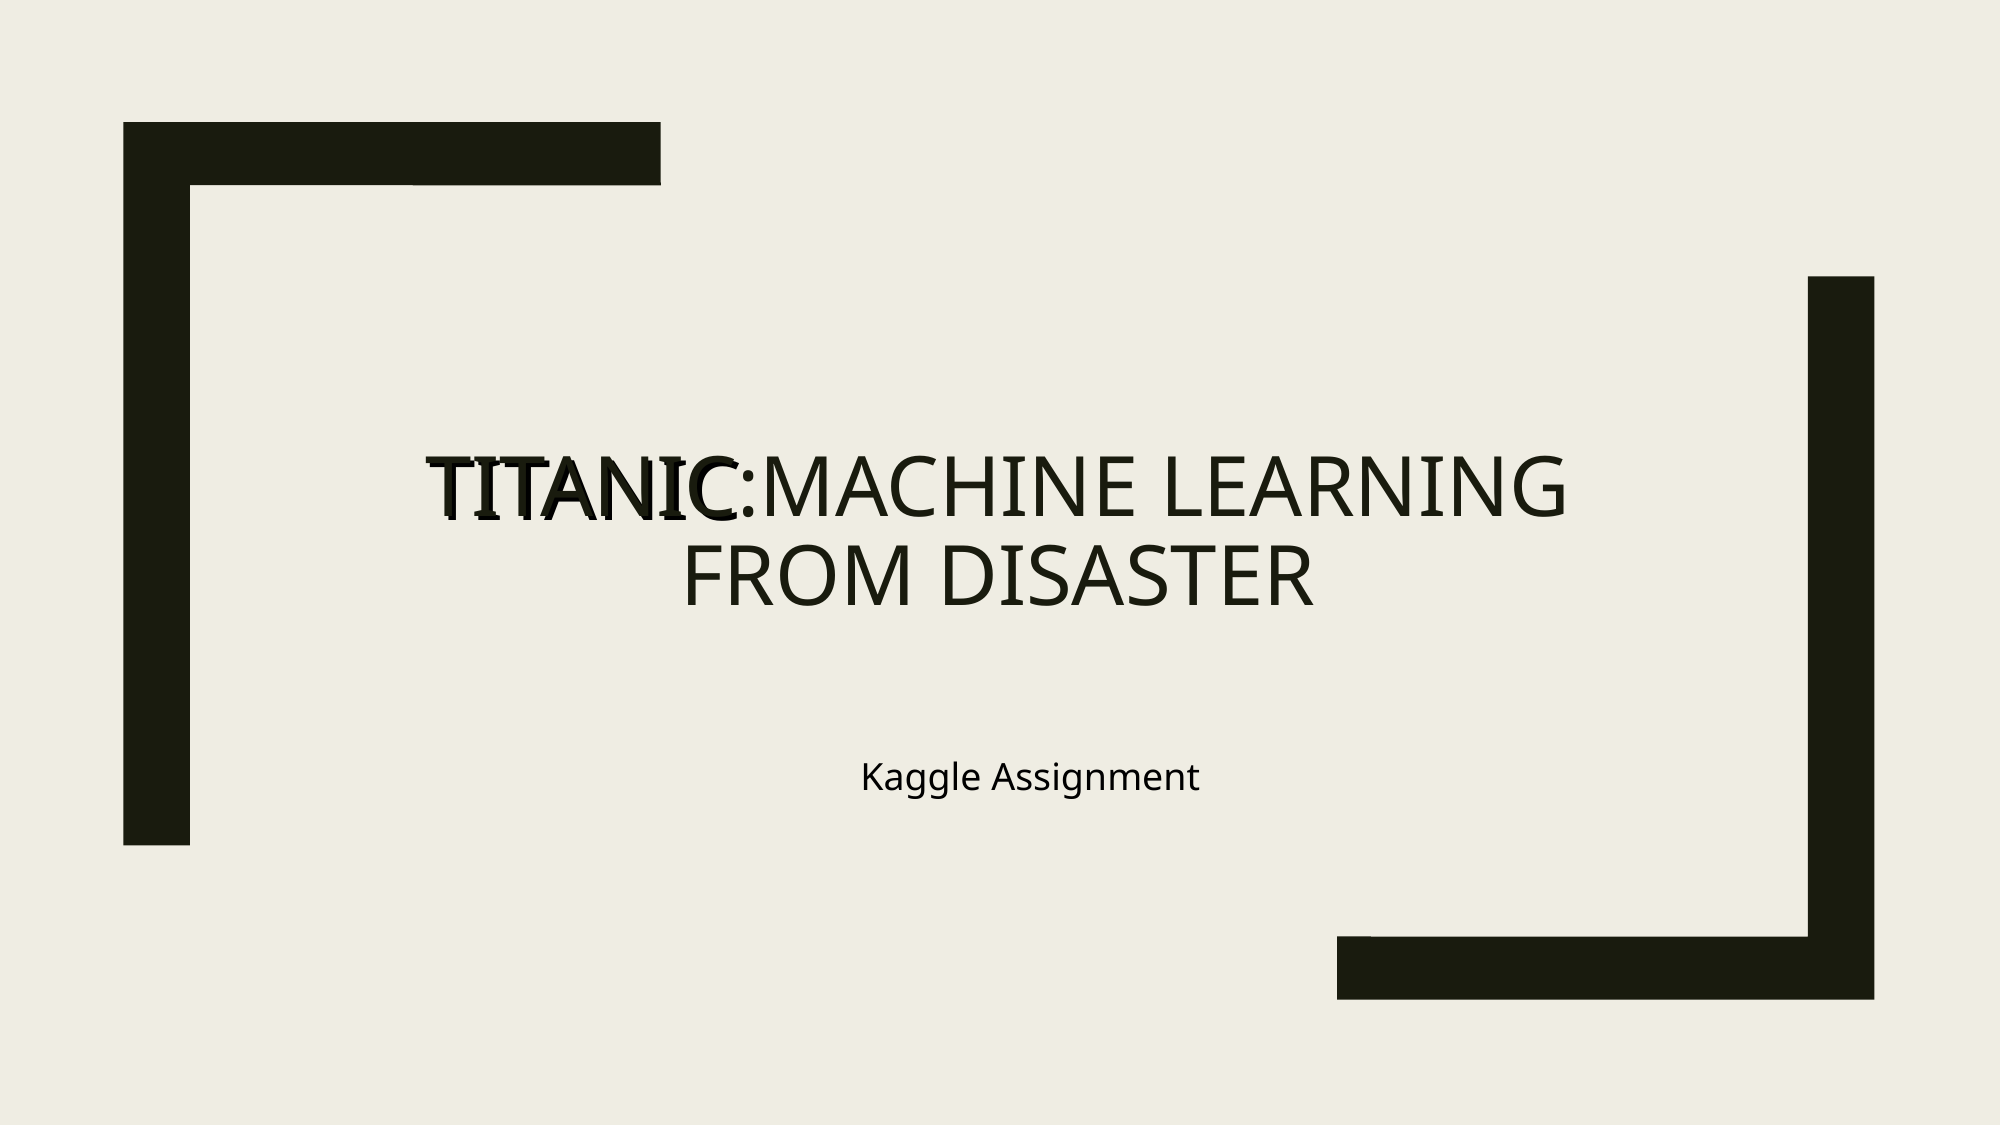

# Titanic:Machine Learning from disaster
Kaggle Assignment